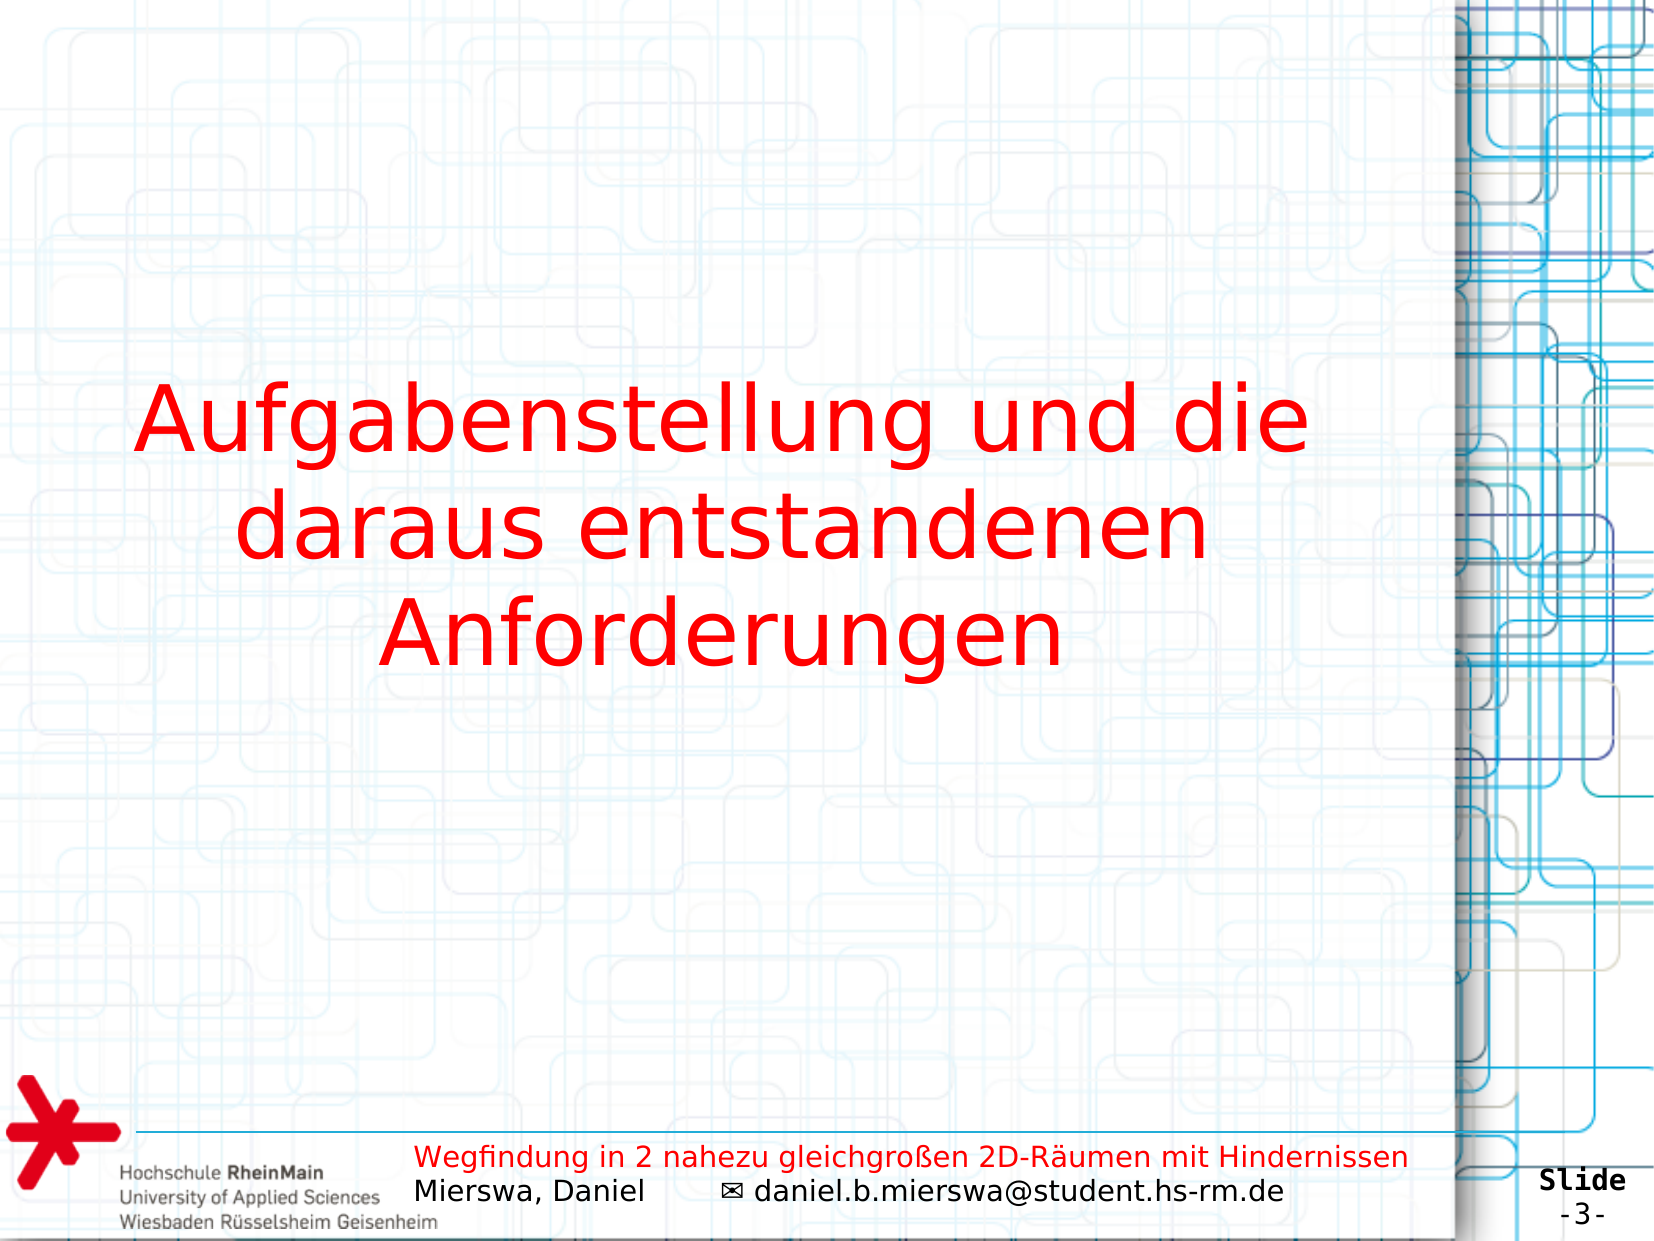

# Aufgabenstellung und die daraus entstandenen Anforderungen
3